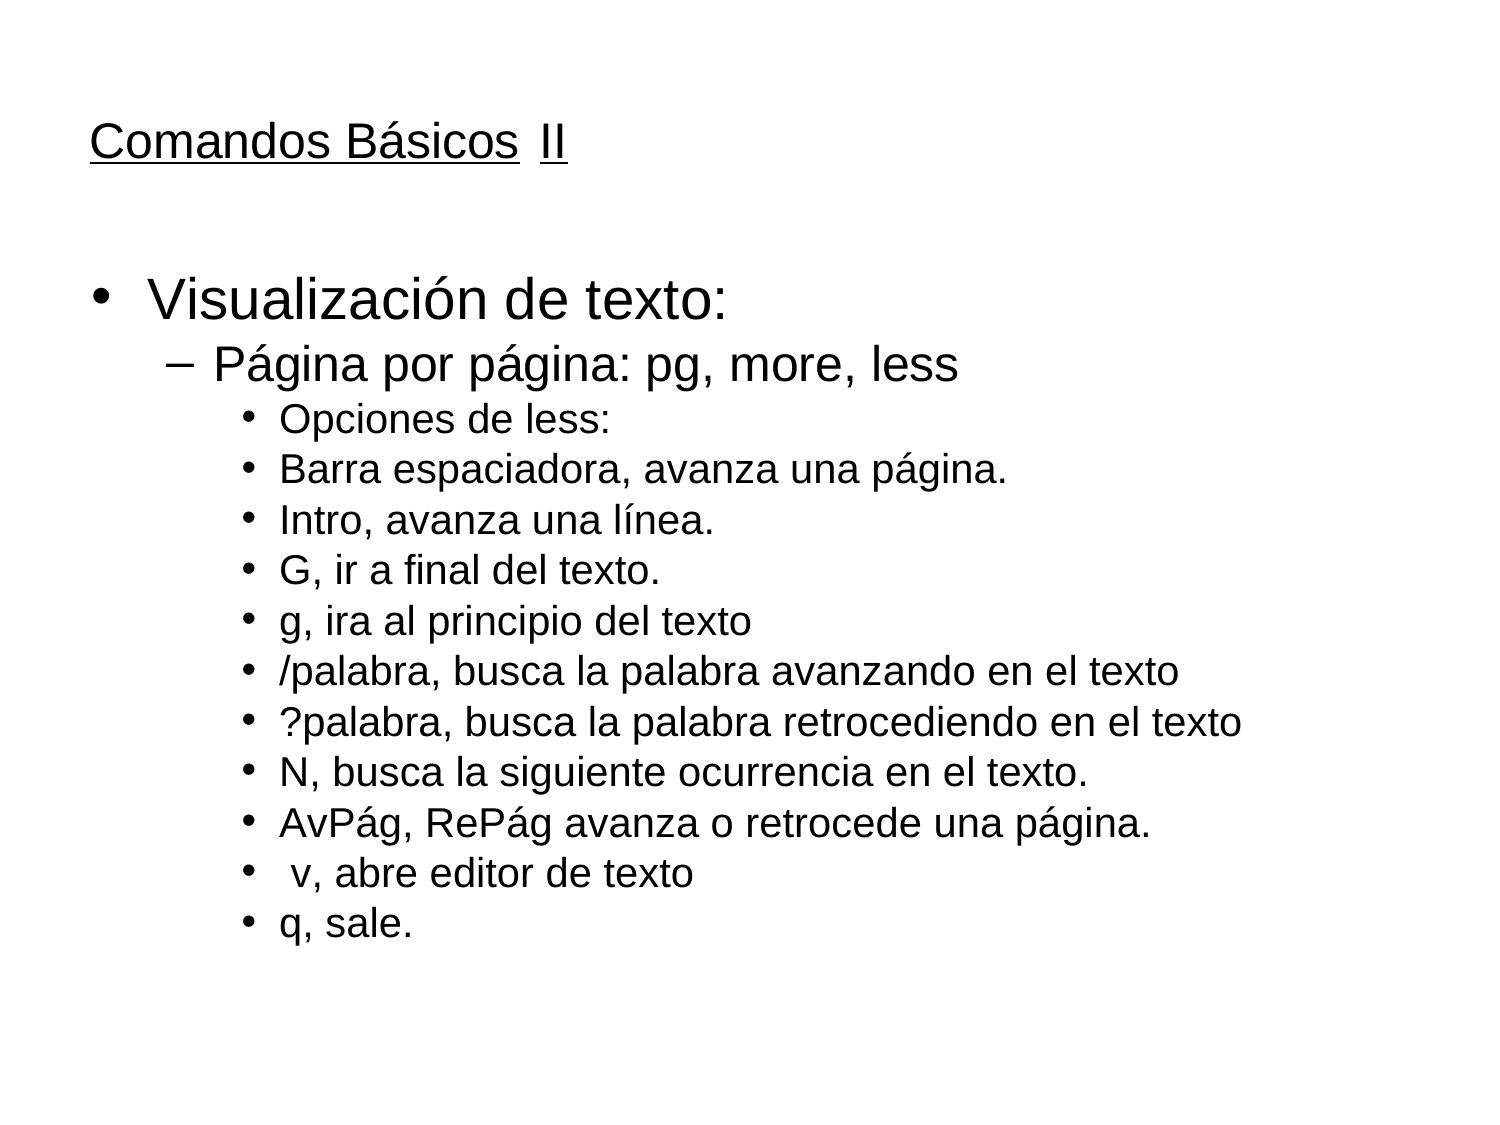

# Comandos Básicos	II
Visualización de texto:
Página por página: pg, more, less
Opciones de less:
Barra espaciadora, avanza una página.
Intro, avanza una línea.
G, ir a final del texto.
g, ira al principio del texto
/palabra, busca la palabra avanzando en el texto
?palabra, busca la palabra retrocediendo en el texto
N, busca la siguiente ocurrencia en el texto.
AvPág, RePág avanza o retrocede una página.
 v, abre editor de texto
q, sale.